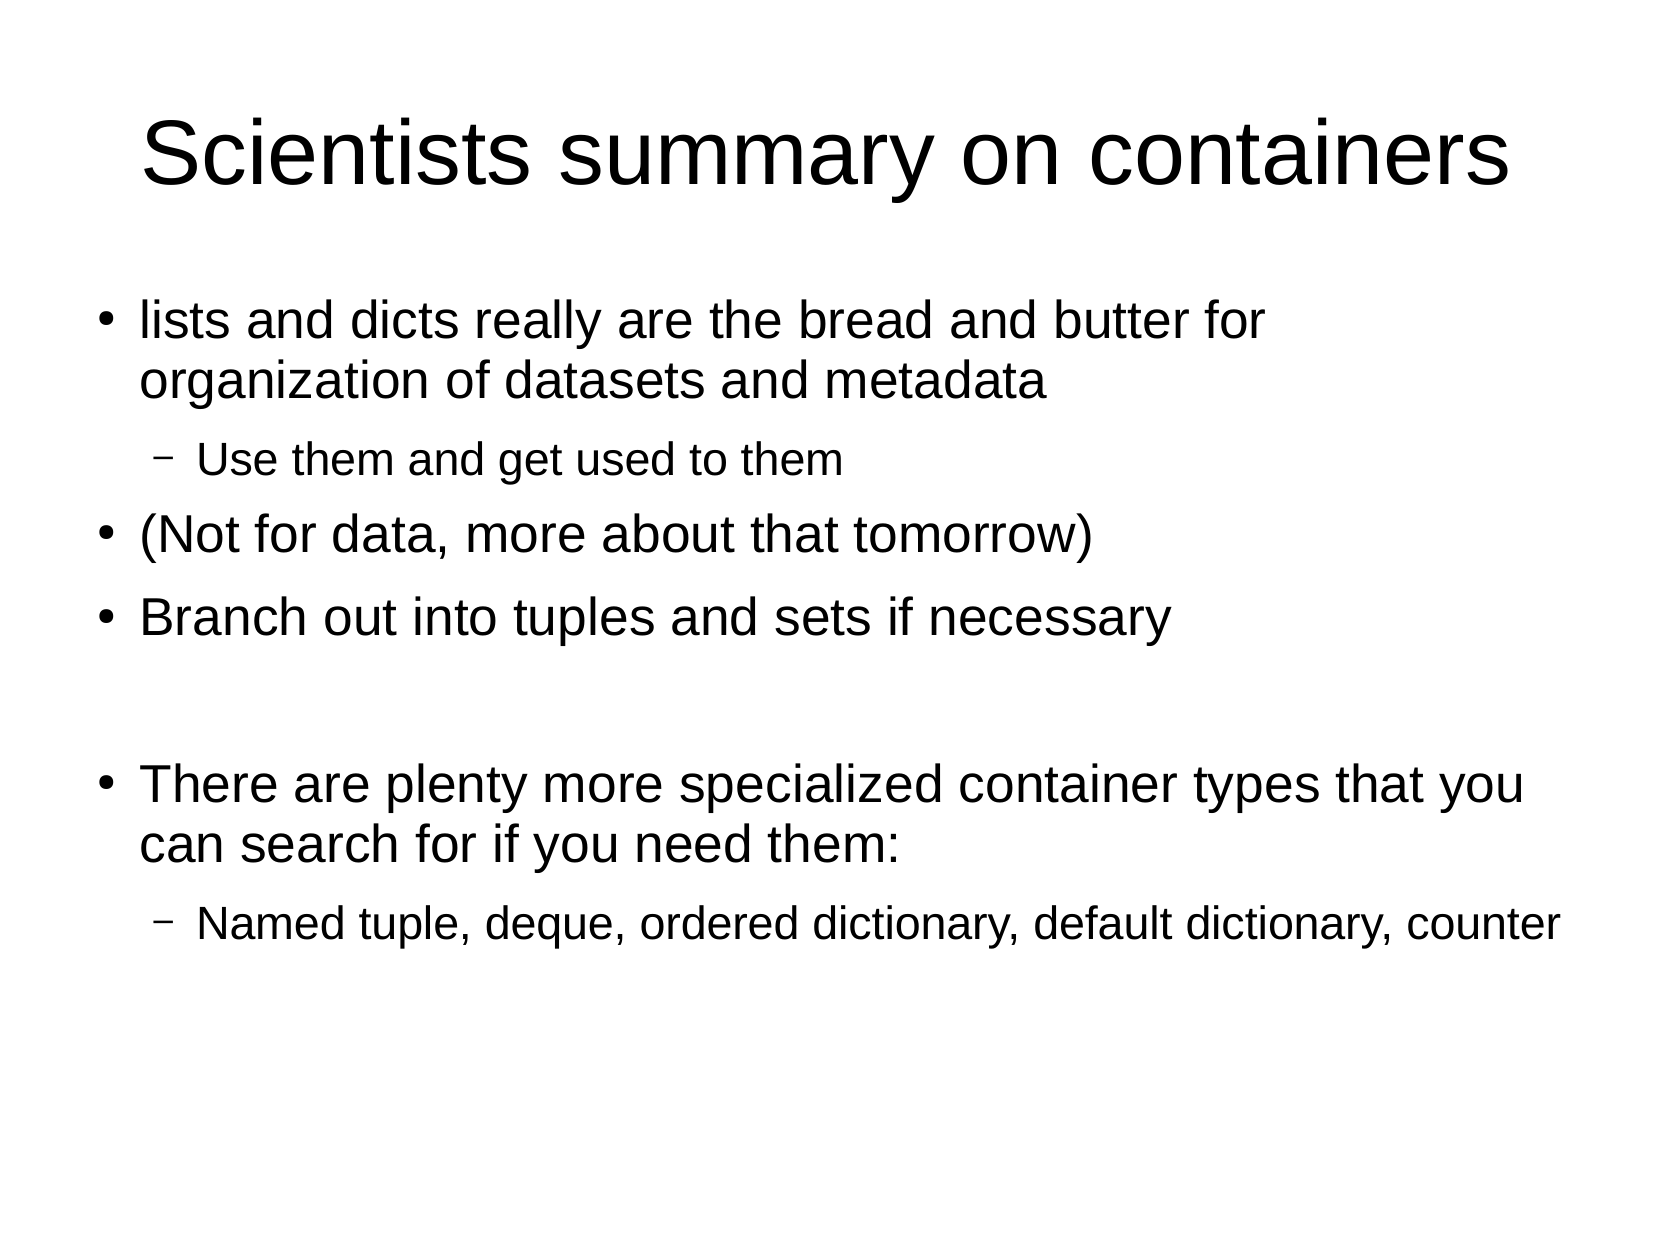

# Scientists summary on containers
lists and dicts really are the bread and butter for organization of datasets and metadata
Use them and get used to them
(Not for data, more about that tomorrow)
Branch out into tuples and sets if necessary
There are plenty more specialized container types that you can search for if you need them:
Named tuple, deque, ordered dictionary, default dictionary, counter